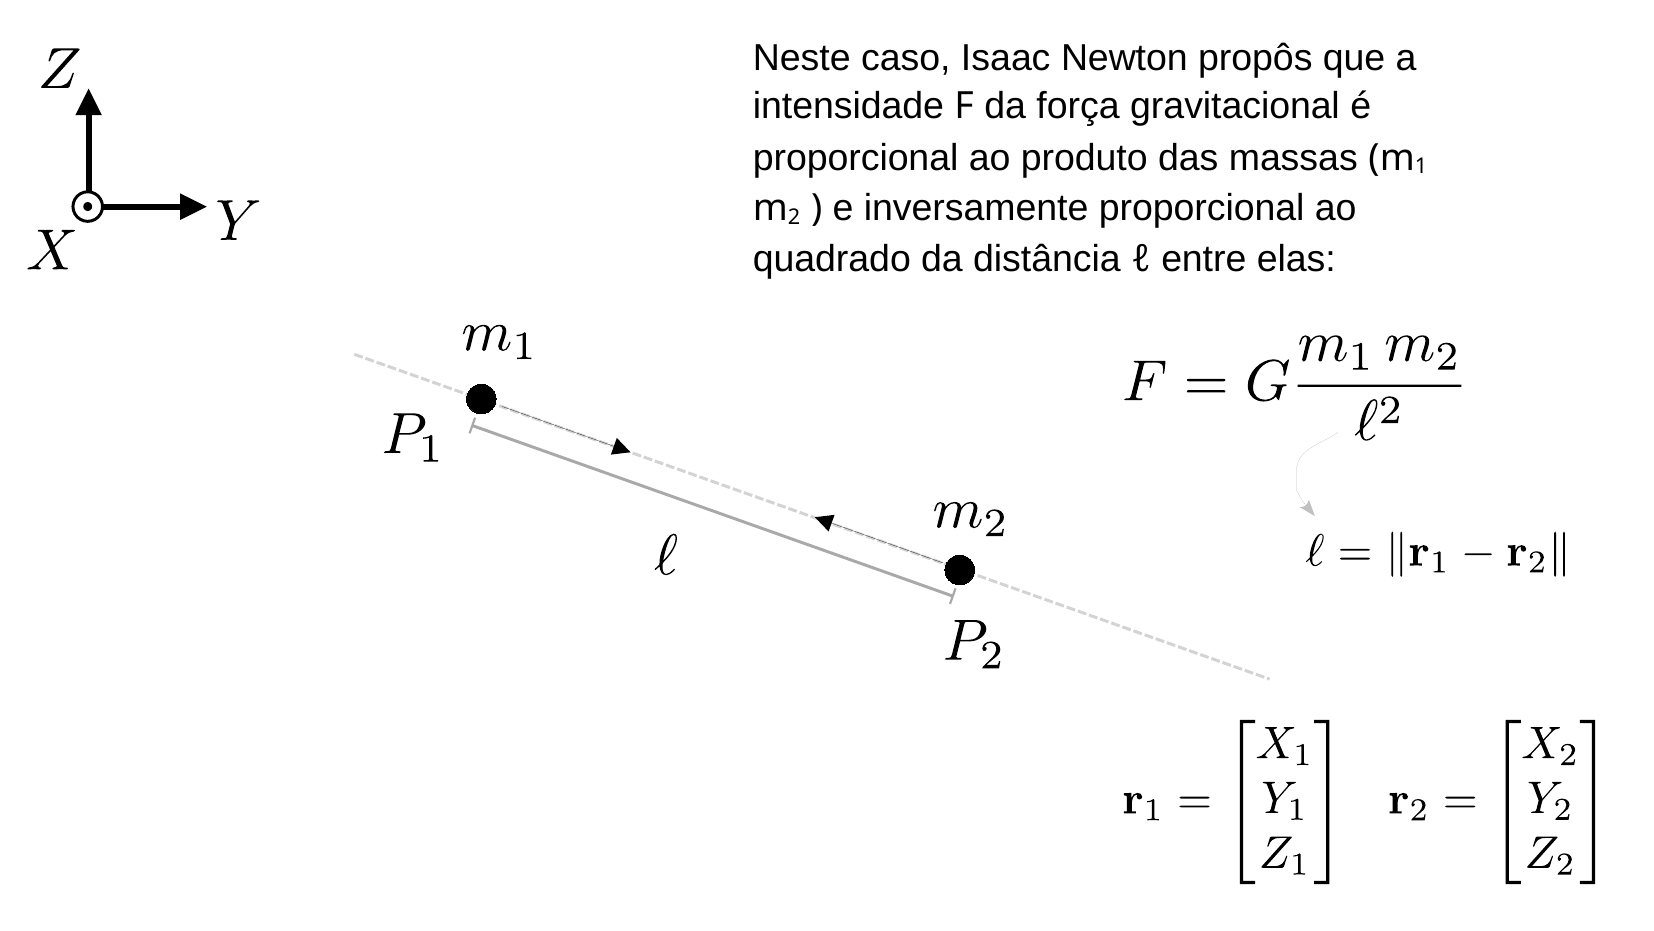

Neste caso, Isaac Newton propôs que a intensidade F da força gravitacional é proporcional ao produto das massas (m1 m2 ) e inversamente proporcional ao quadrado da distância ℓ entre elas: